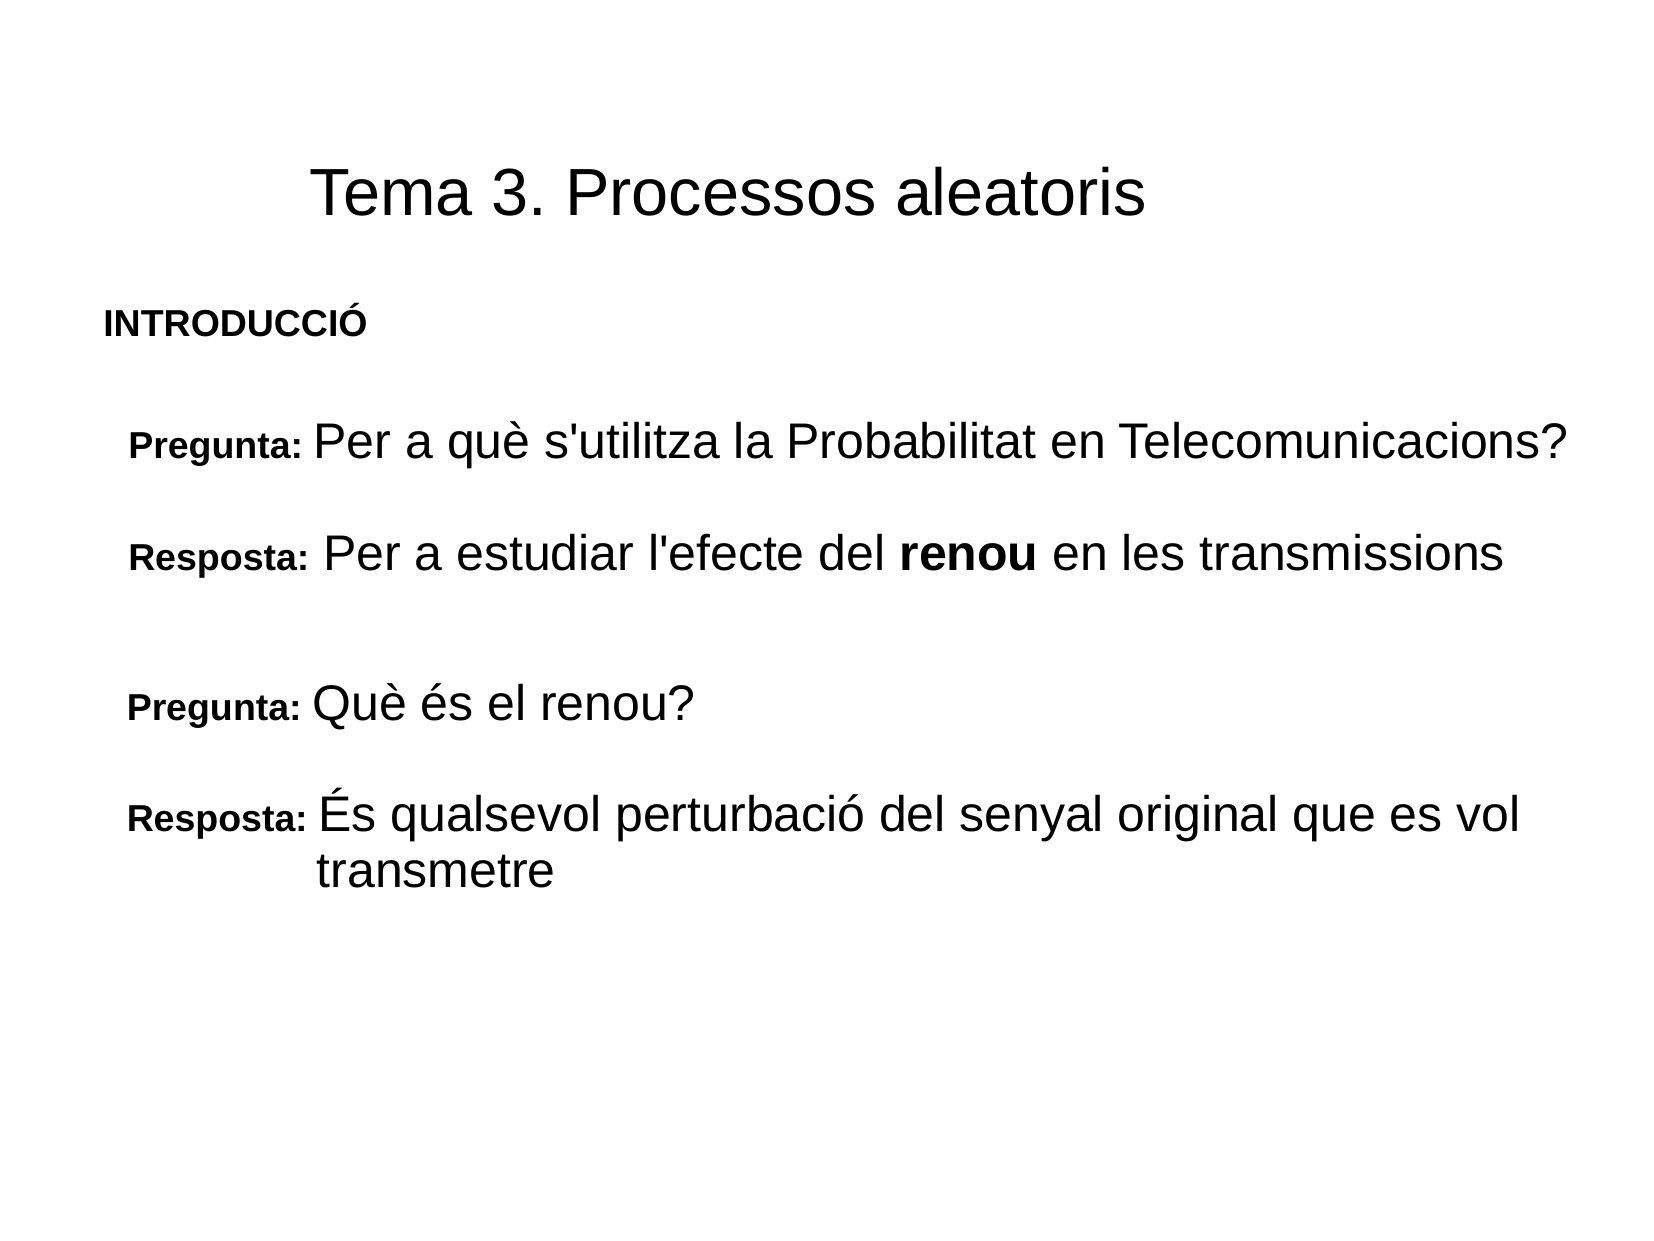

Tema 3. Processos aleatoris
INTRODUCCIÓ
Pregunta: Per a què s'utilitza la Probabilitat en Telecomunicacions?
Resposta: Per a estudiar l'efecte del renou en les transmissions
Pregunta: Què és el renou?
Resposta: És qualsevol perturbació del senyal original que es vol
		 transmetre